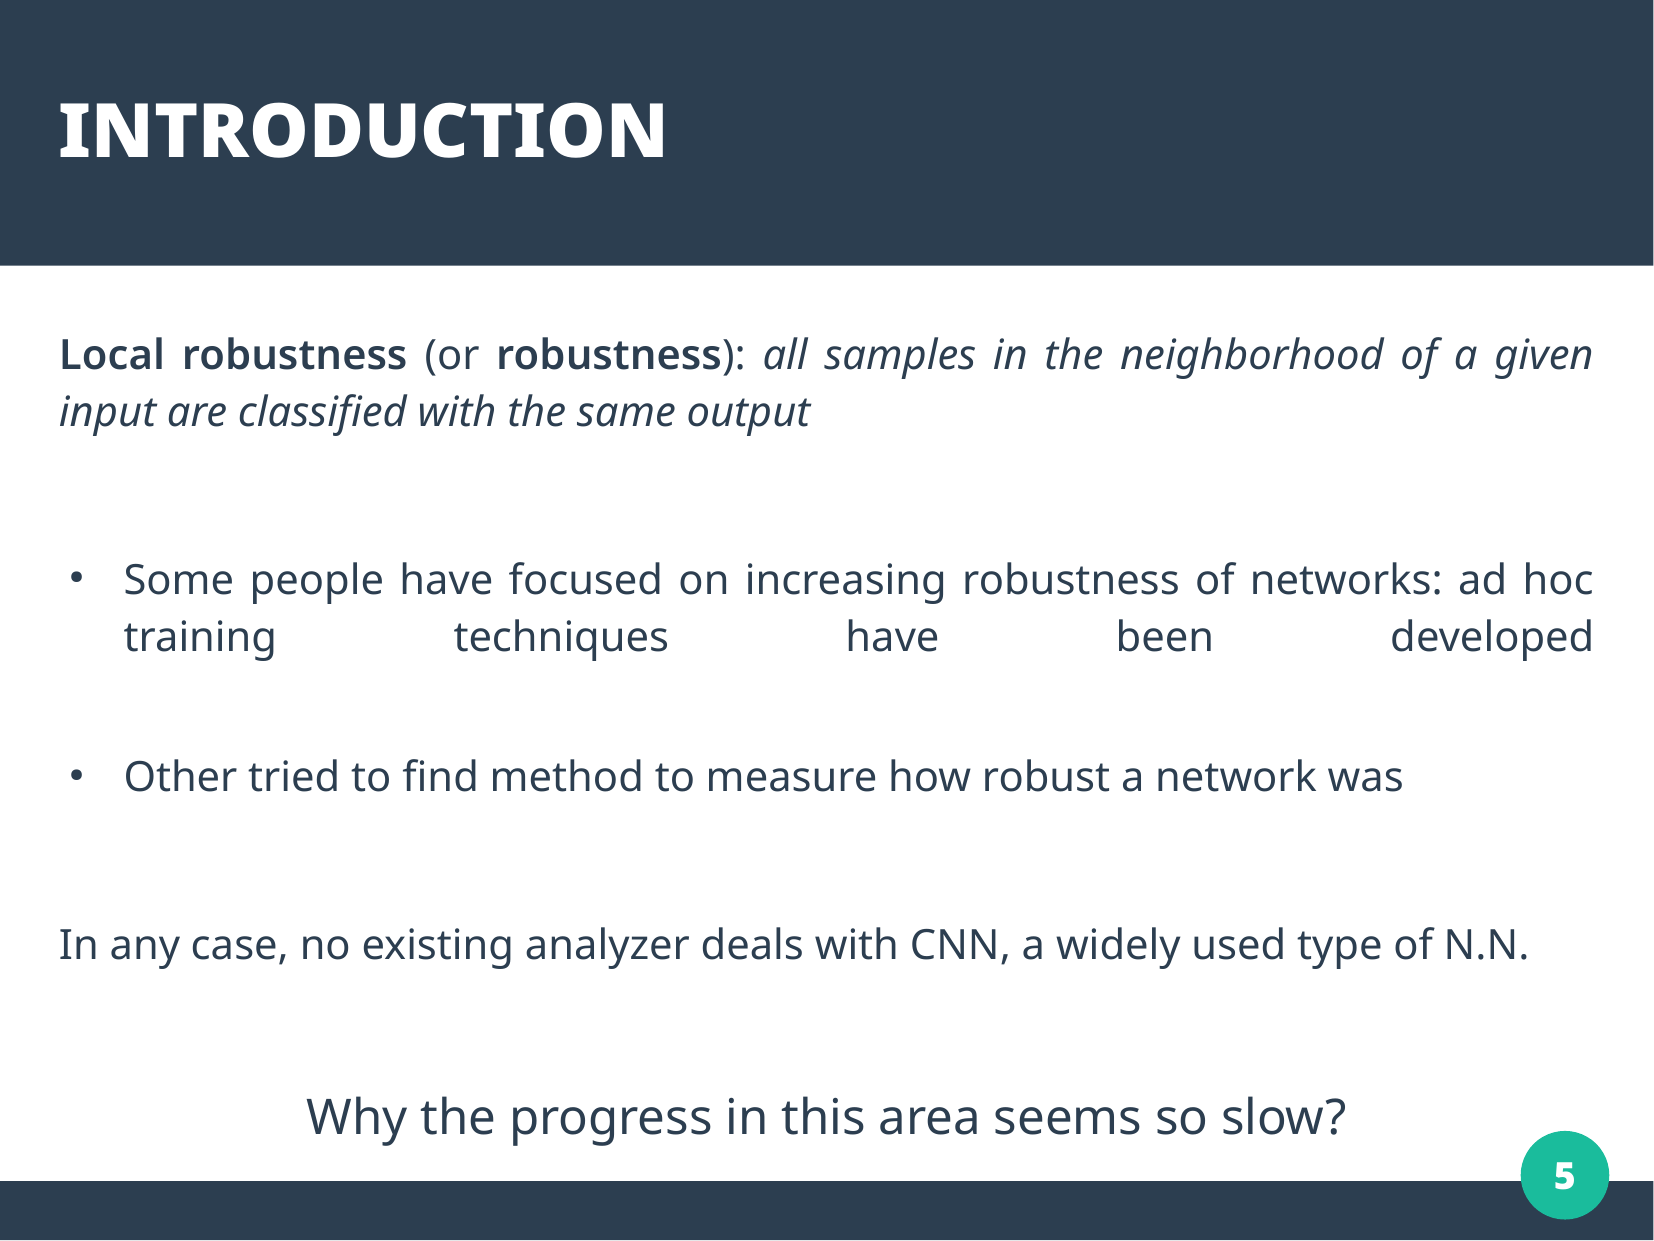

# INTRODUCTION
Local robustness (or robustness): all samples in the neighborhood of a given input are classified with the same output
Some people have focused on increasing robustness of networks: ad hoc training techniques have been developed
Other tried to find method to measure how robust a network was
In any case, no existing analyzer deals with CNN, a widely used type of N.N.
Why the progress in this area seems so slow?
5